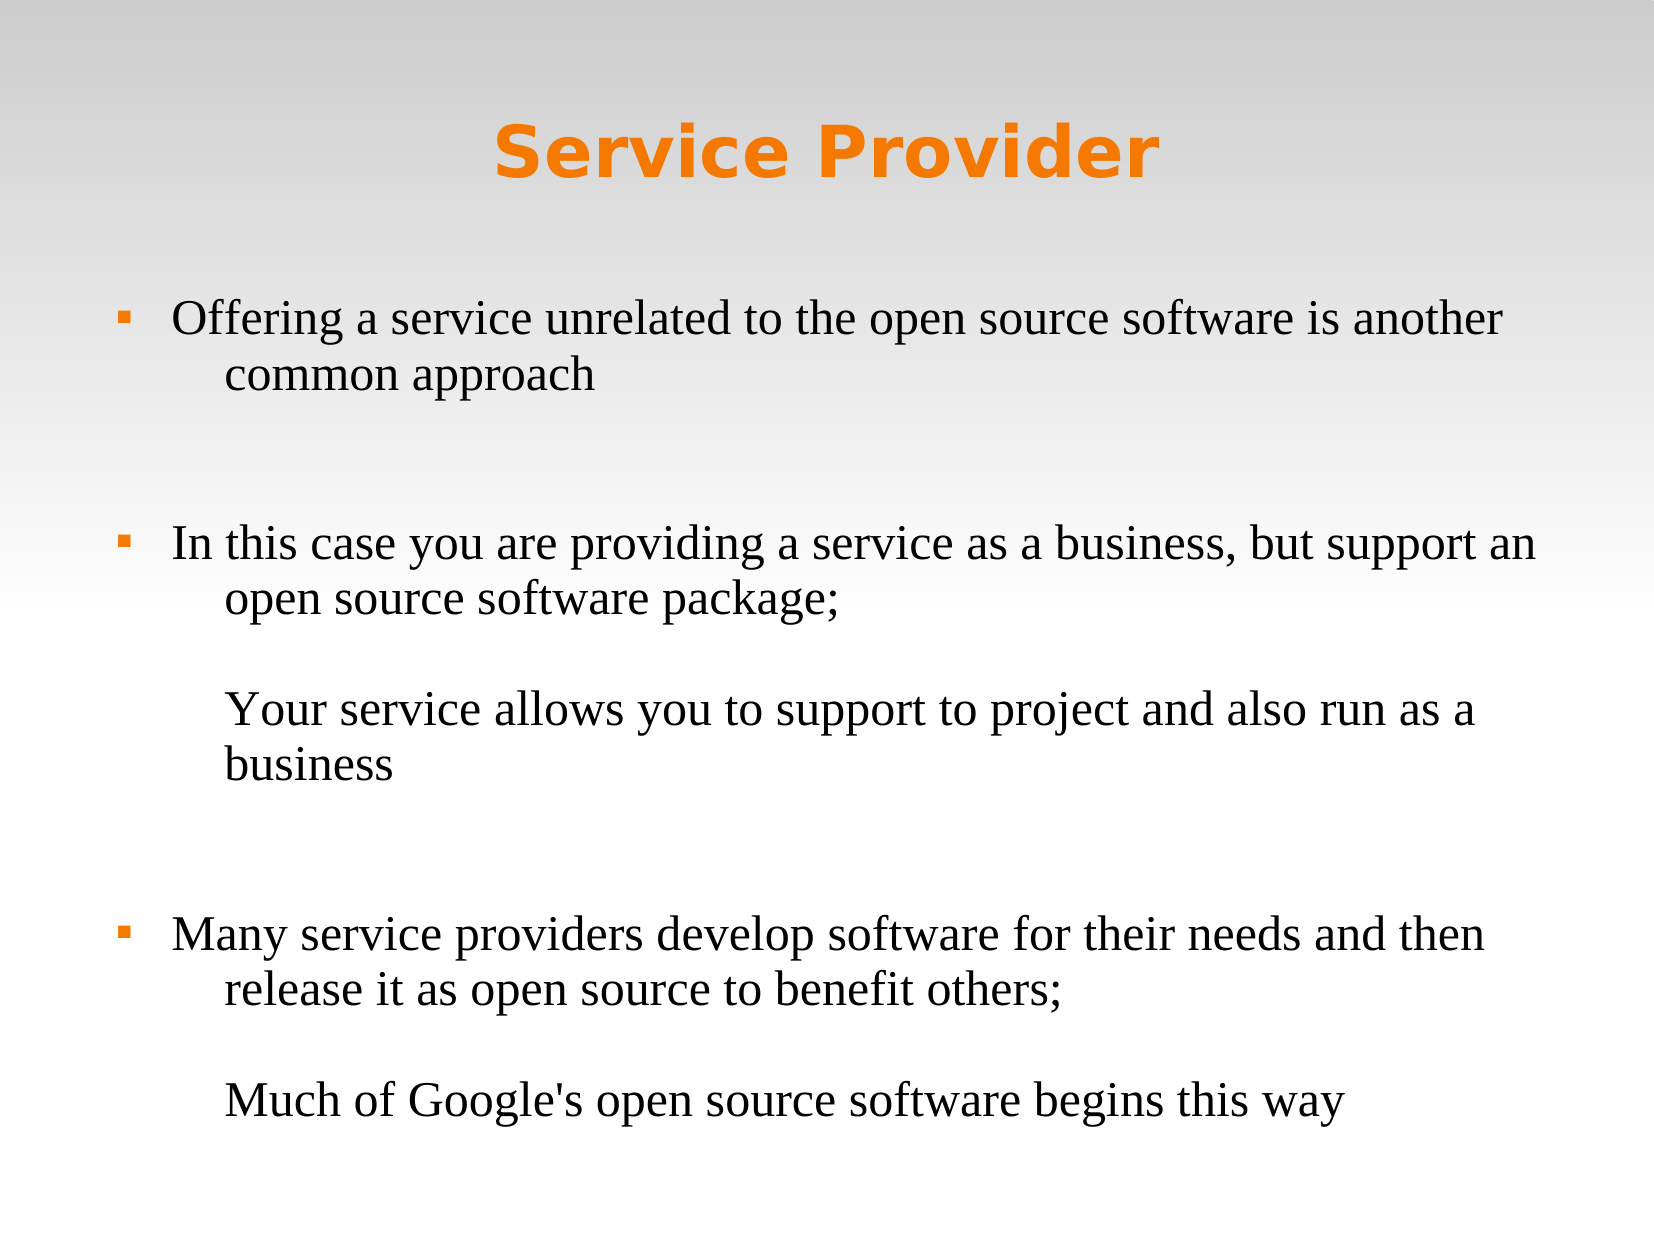

# Service Provider
Offering a service unrelated to the open source software is another common approach
In this case you are providing a service as a business, but support an open source software package;
Your service allows you to support to project and also run as a business
Many service providers develop software for their needs and then release it as open source to benefit others;
Much of Google's open source software begins this way